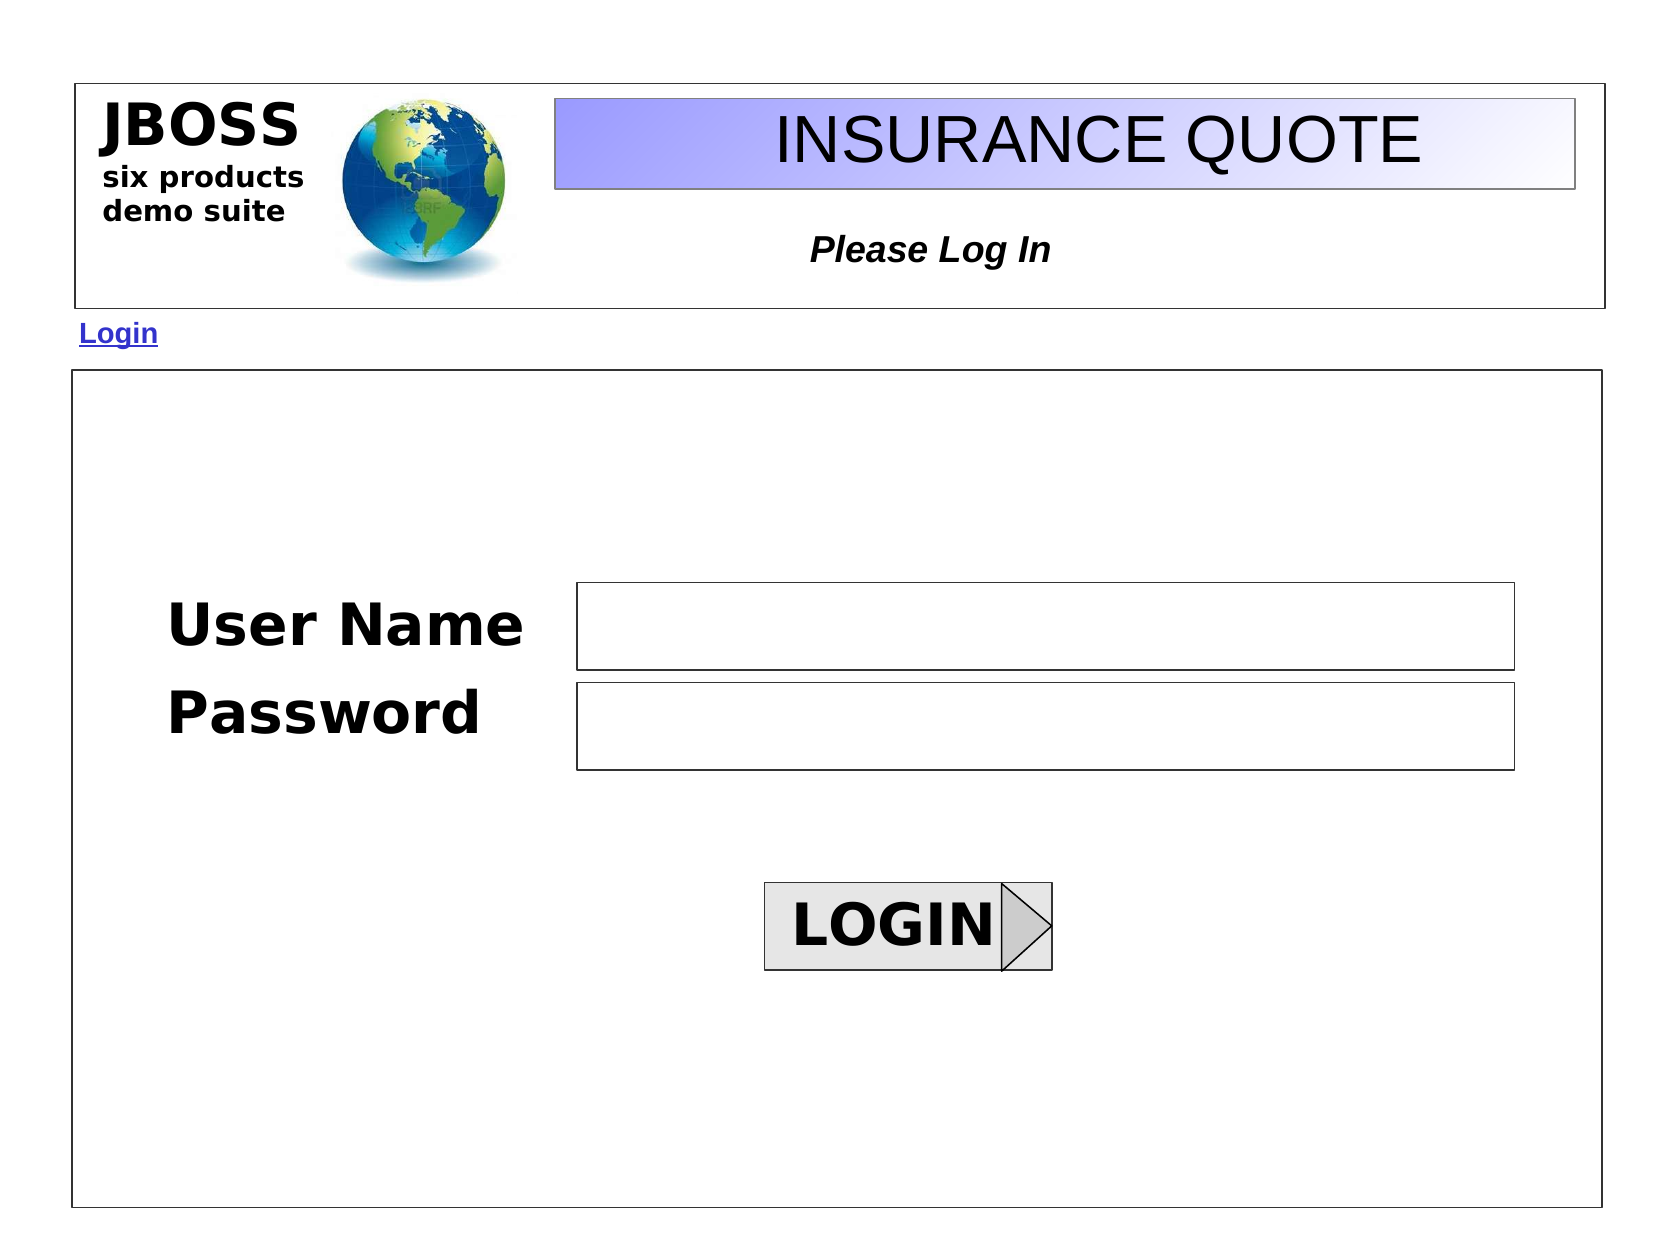

JBOSS
six products
demo suite
INSURANCE QUOTE
Please Log In
Login
User Name
Password
LOGIN